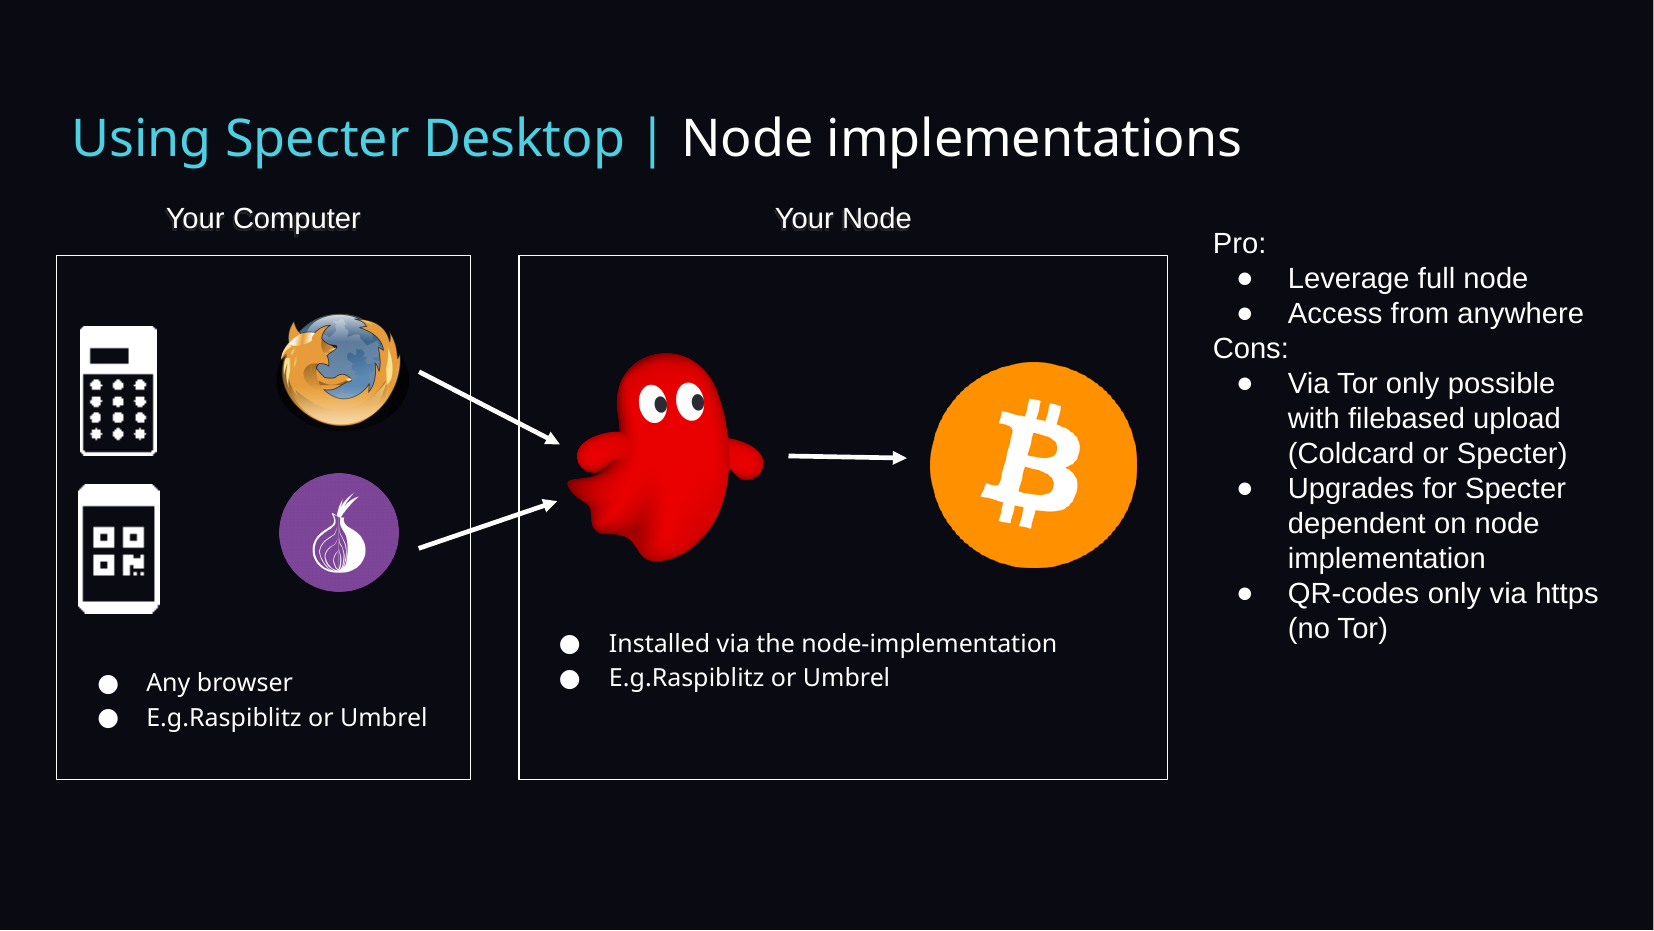

Using Specter Desktop | Node implementations
Your Computer
Your Node
Pro:
Leverage full node
Access from anywhere
Cons:
Via Tor only possible with filebased upload (Coldcard or Specter)
Upgrades for Specter dependent on node implementation
QR-codes only via https (no Tor)
# Any browser
E.g.Raspiblitz or Umbrel
Installed via the node-implementation
E.g.Raspiblitz or Umbrel